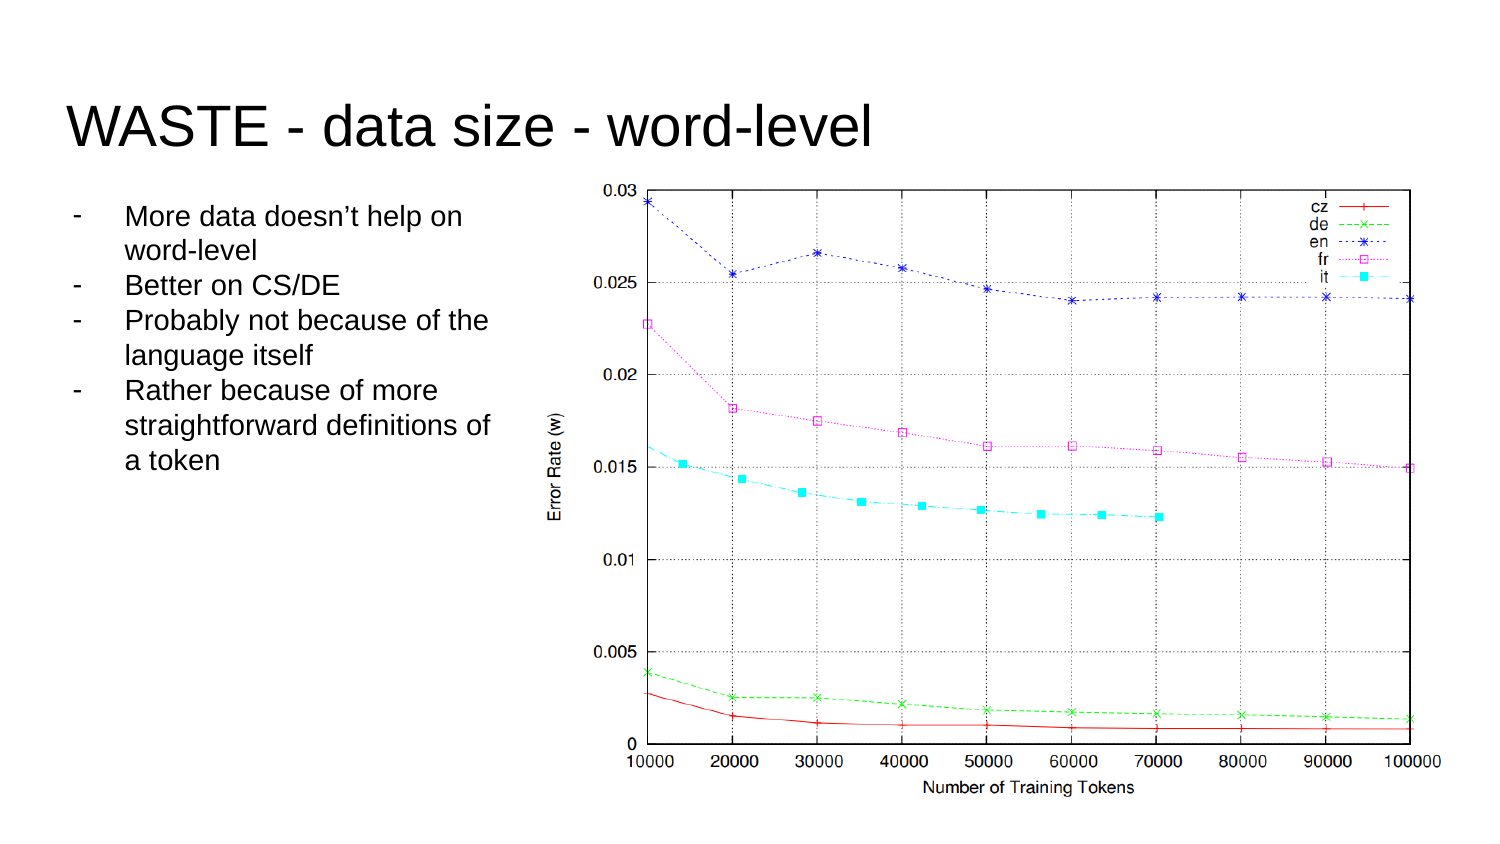

# WASTE - data size - word-level
More data doesn’t help on word-level
Better on CS/DE
Probably not because of the language itself
Rather because of more straightforward definitions of a token